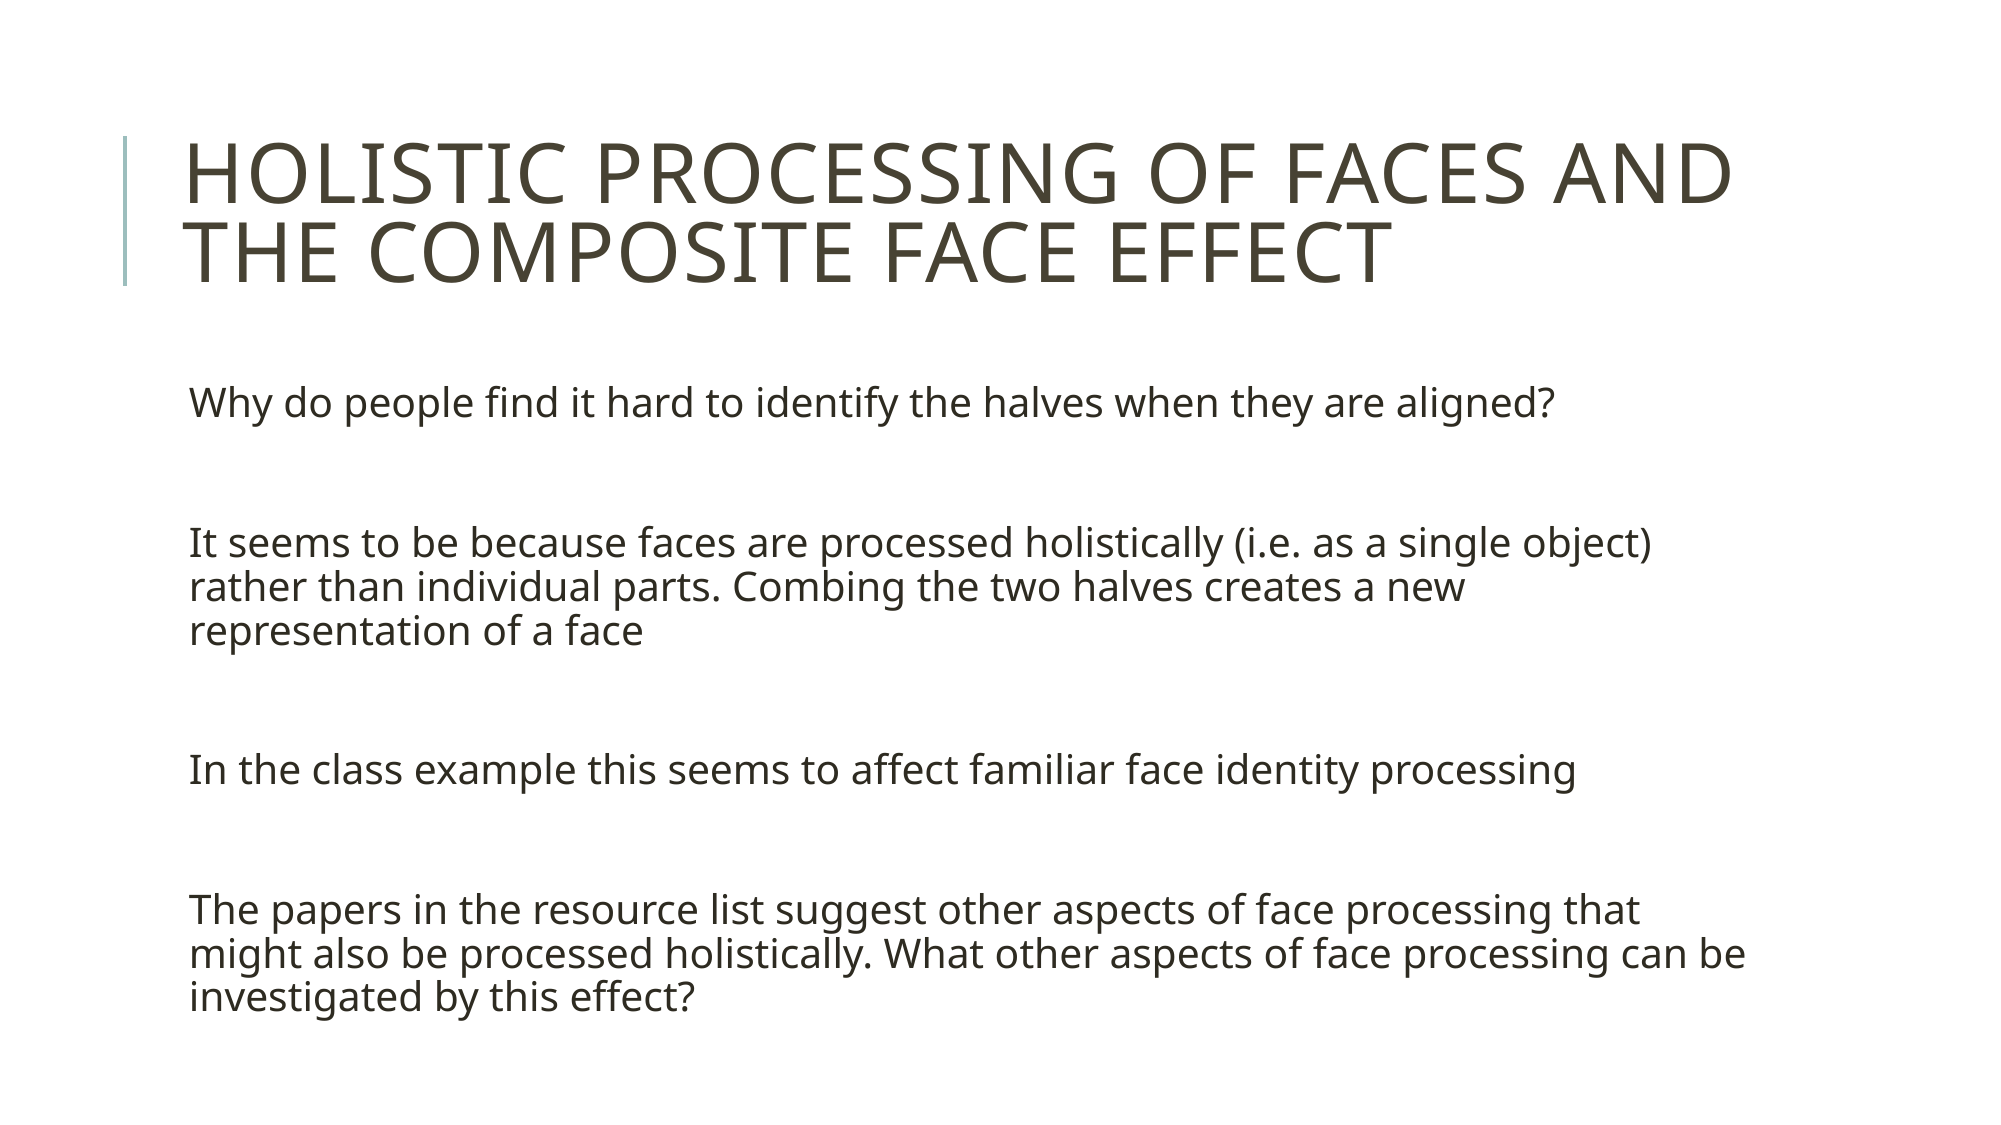

# Holistic processing of faces and the composite face effect
Why do people find it hard to identify the halves when they are aligned?
It seems to be because faces are processed holistically (i.e. as a single object) rather than individual parts. Combing the two halves creates a new representation of a face
In the class example this seems to affect familiar face identity processing
The papers in the resource list suggest other aspects of face processing that might also be processed holistically. What other aspects of face processing can be investigated by this effect?